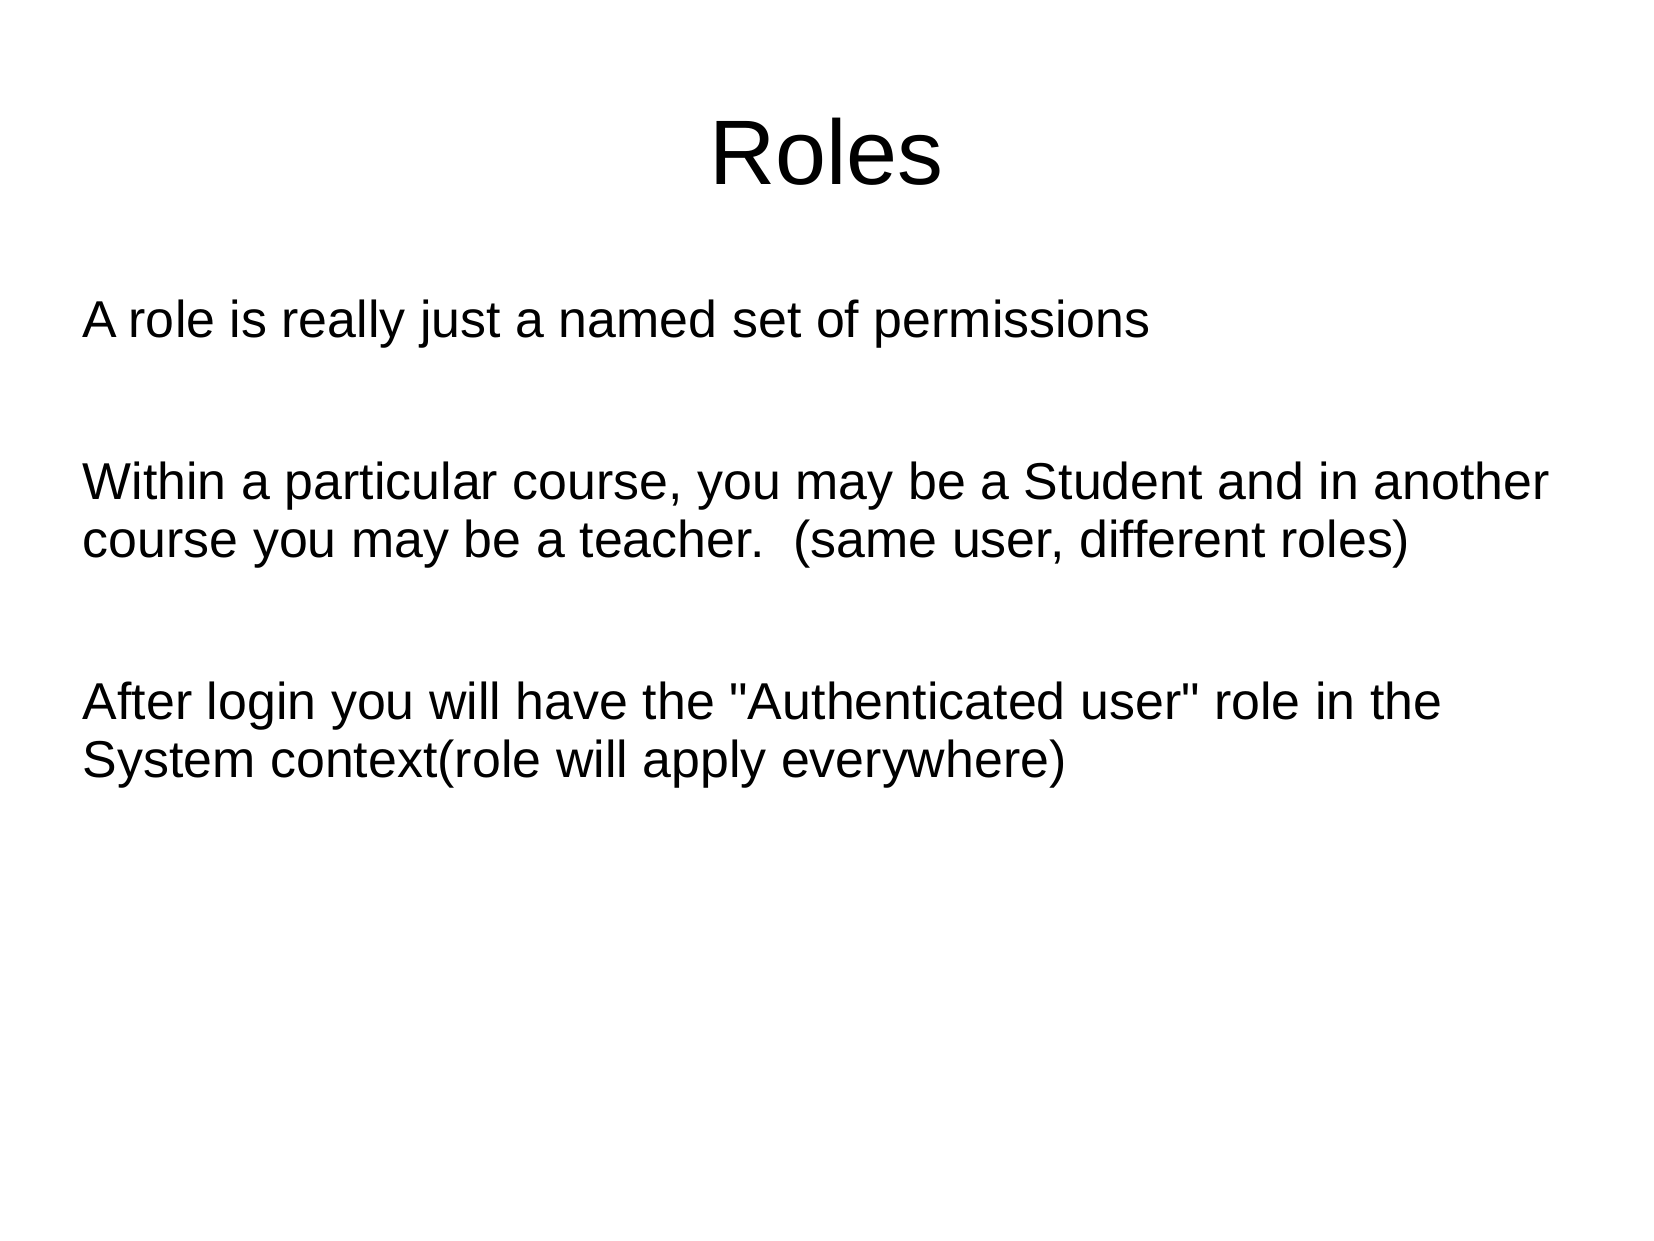

# Roles
A role is really just a named set of permissions
Within a particular course, you may be a Student and in another course you may be a teacher. (same user, different roles)
After login you will have the "Authenticated user" role in the System context(role will apply everywhere)